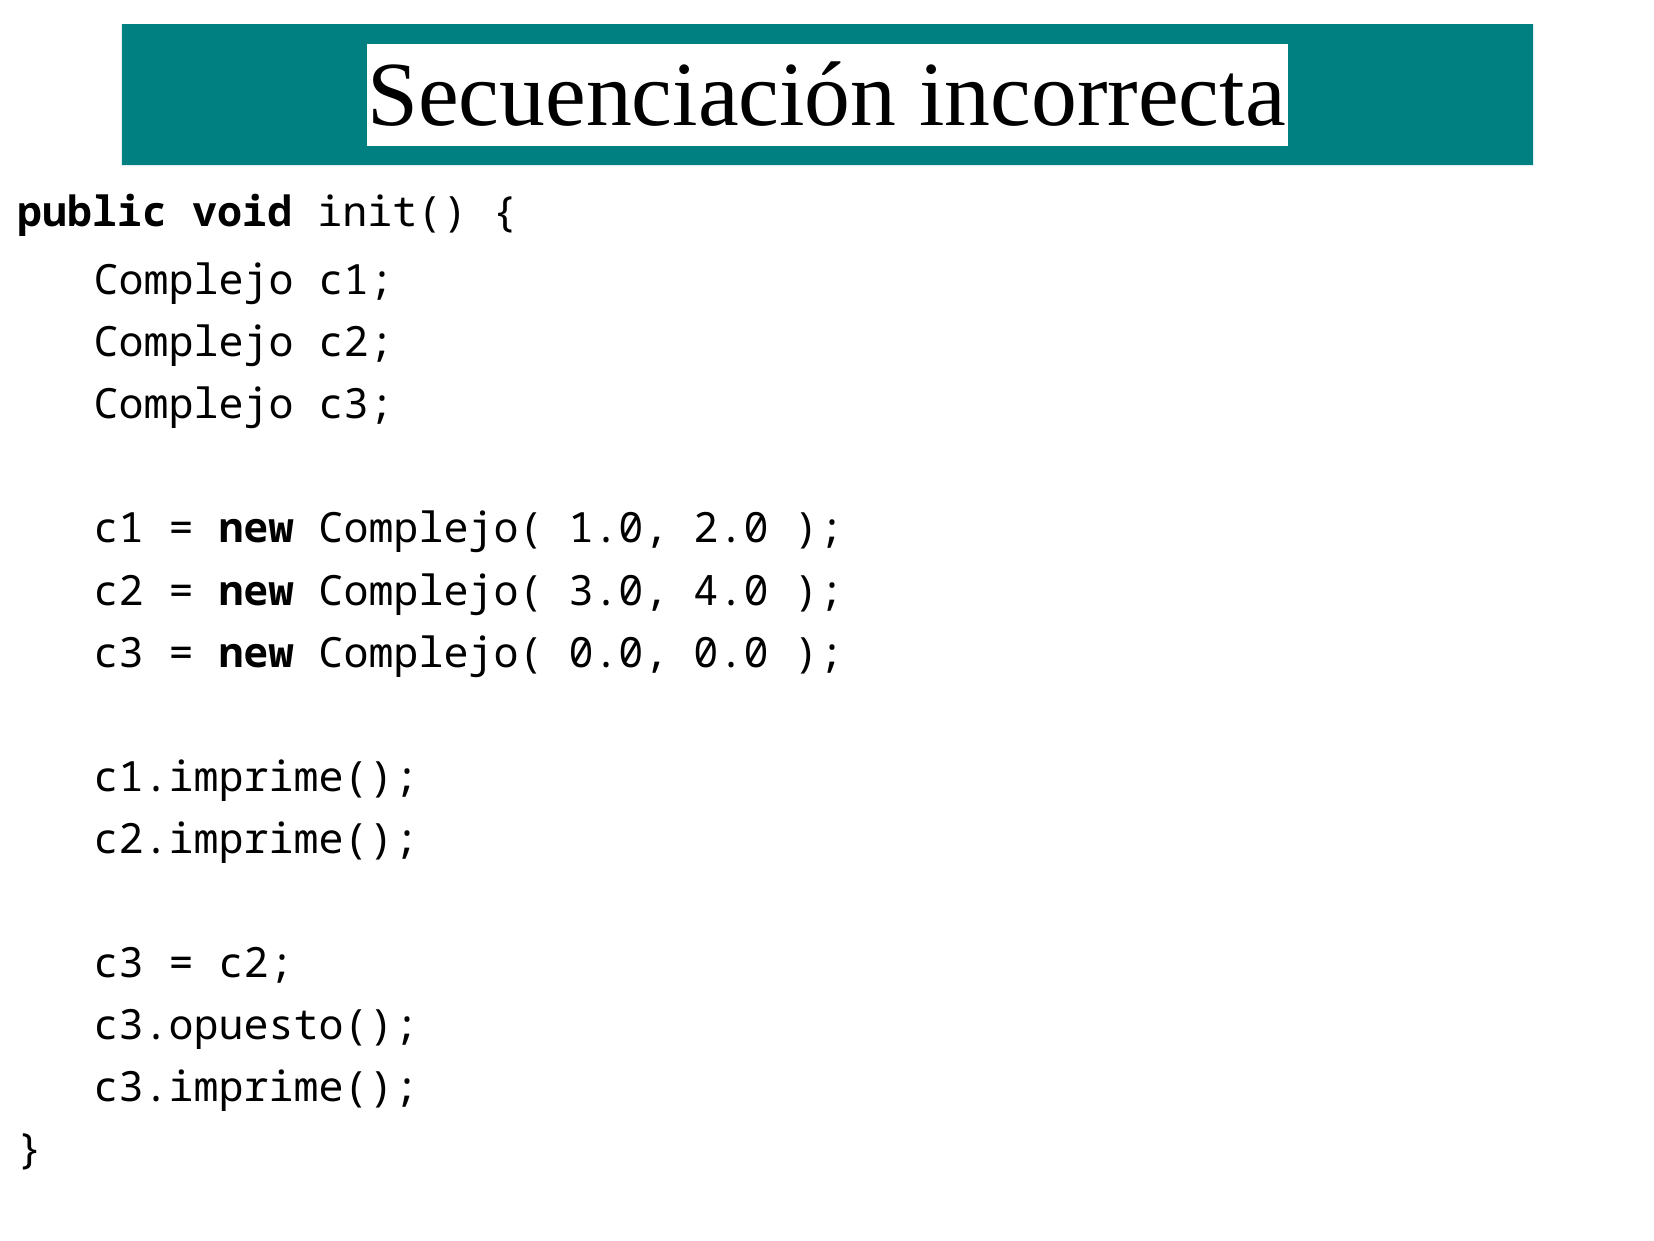

# Secuenciación incorrecta
public void init() {
Complejo c1;
Complejo c2;
Complejo c3;
c1 = new Complejo( 1.0, 2.0 );
c2 = new Complejo( 3.0, 4.0 );
c3 = new Complejo( 0.0, 0.0 );
c1.imprime();
c2.imprime();
c3 = c2;
c3.opuesto();
c3.imprime();
}